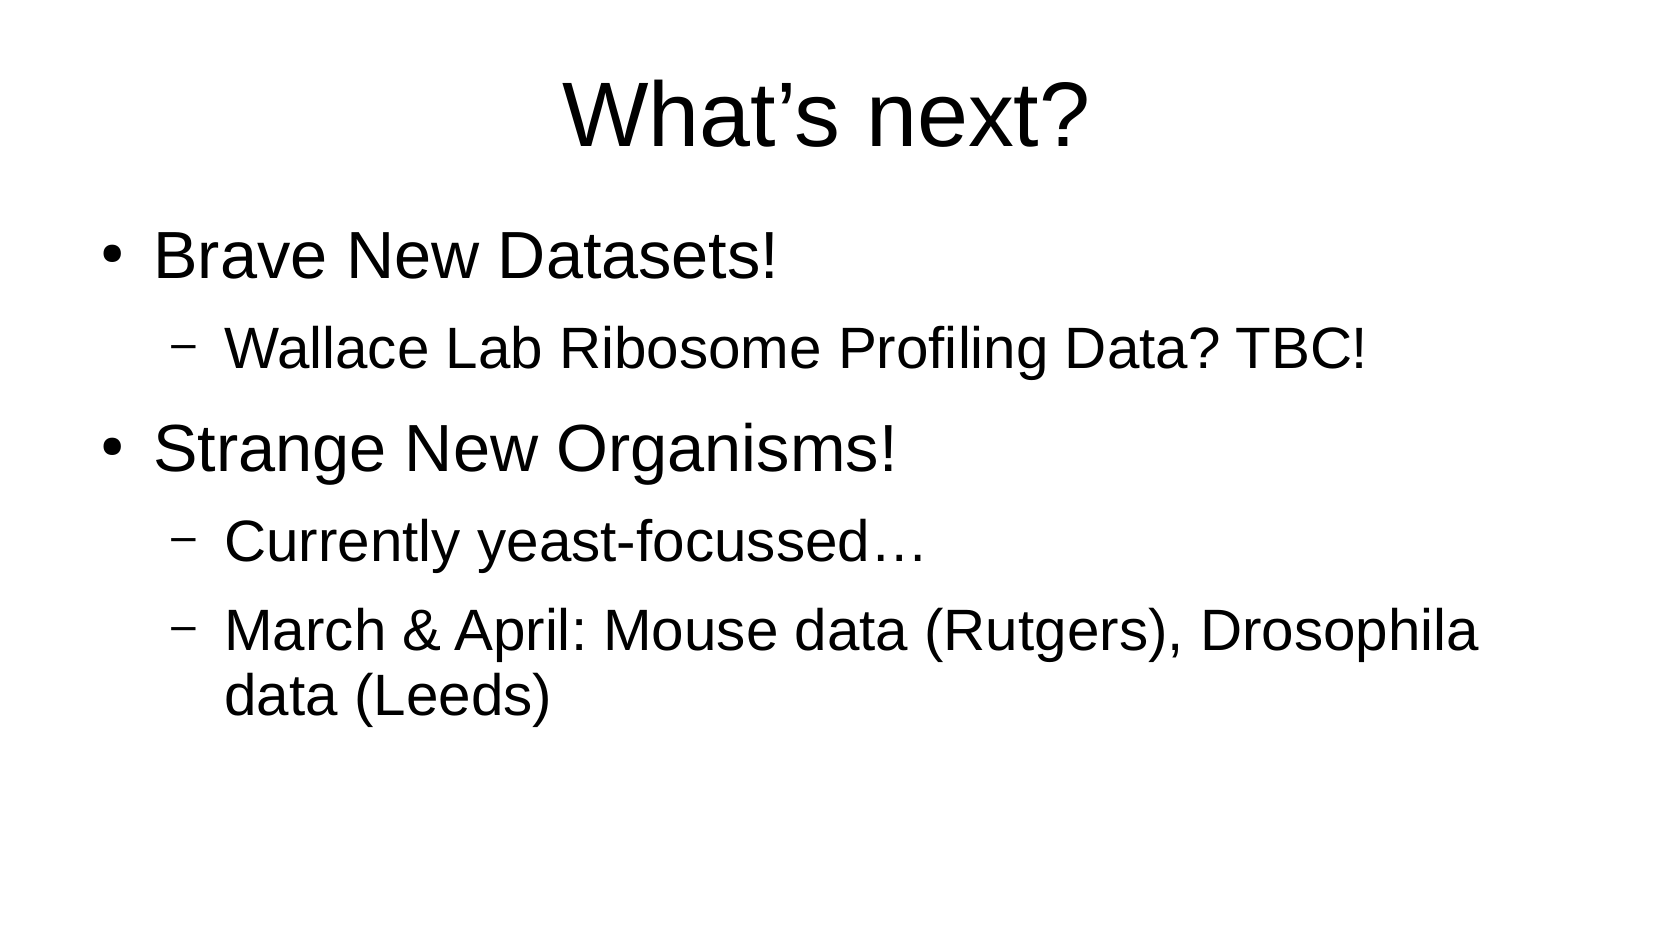

# What’s next?
Brave New Datasets!
Wallace Lab Ribosome Profiling Data? TBC!
Strange New Organisms!
Currently yeast-focussed…
March & April: Mouse data (Rutgers), Drosophila data (Leeds)